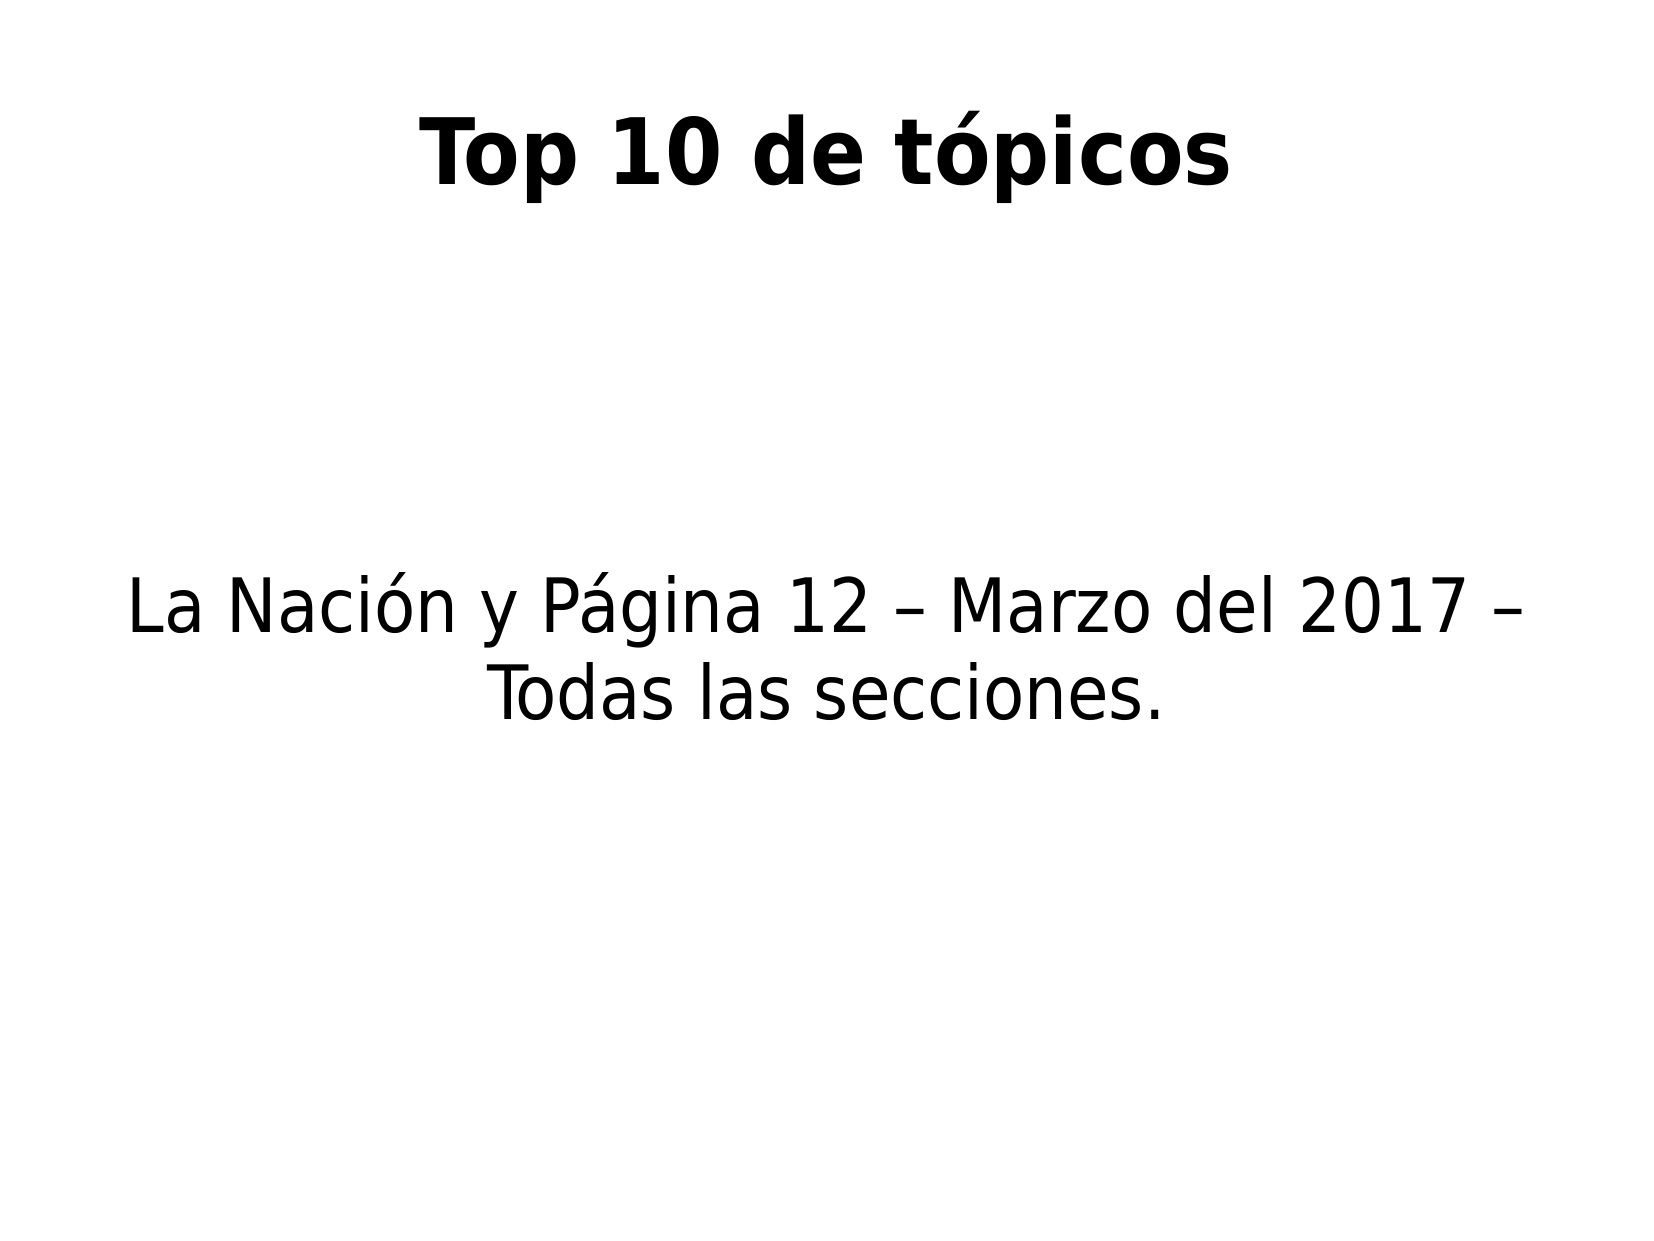

# Top 10 de tópicos
La Nación y Página 12 – Marzo del 2017 – Todas las secciones.